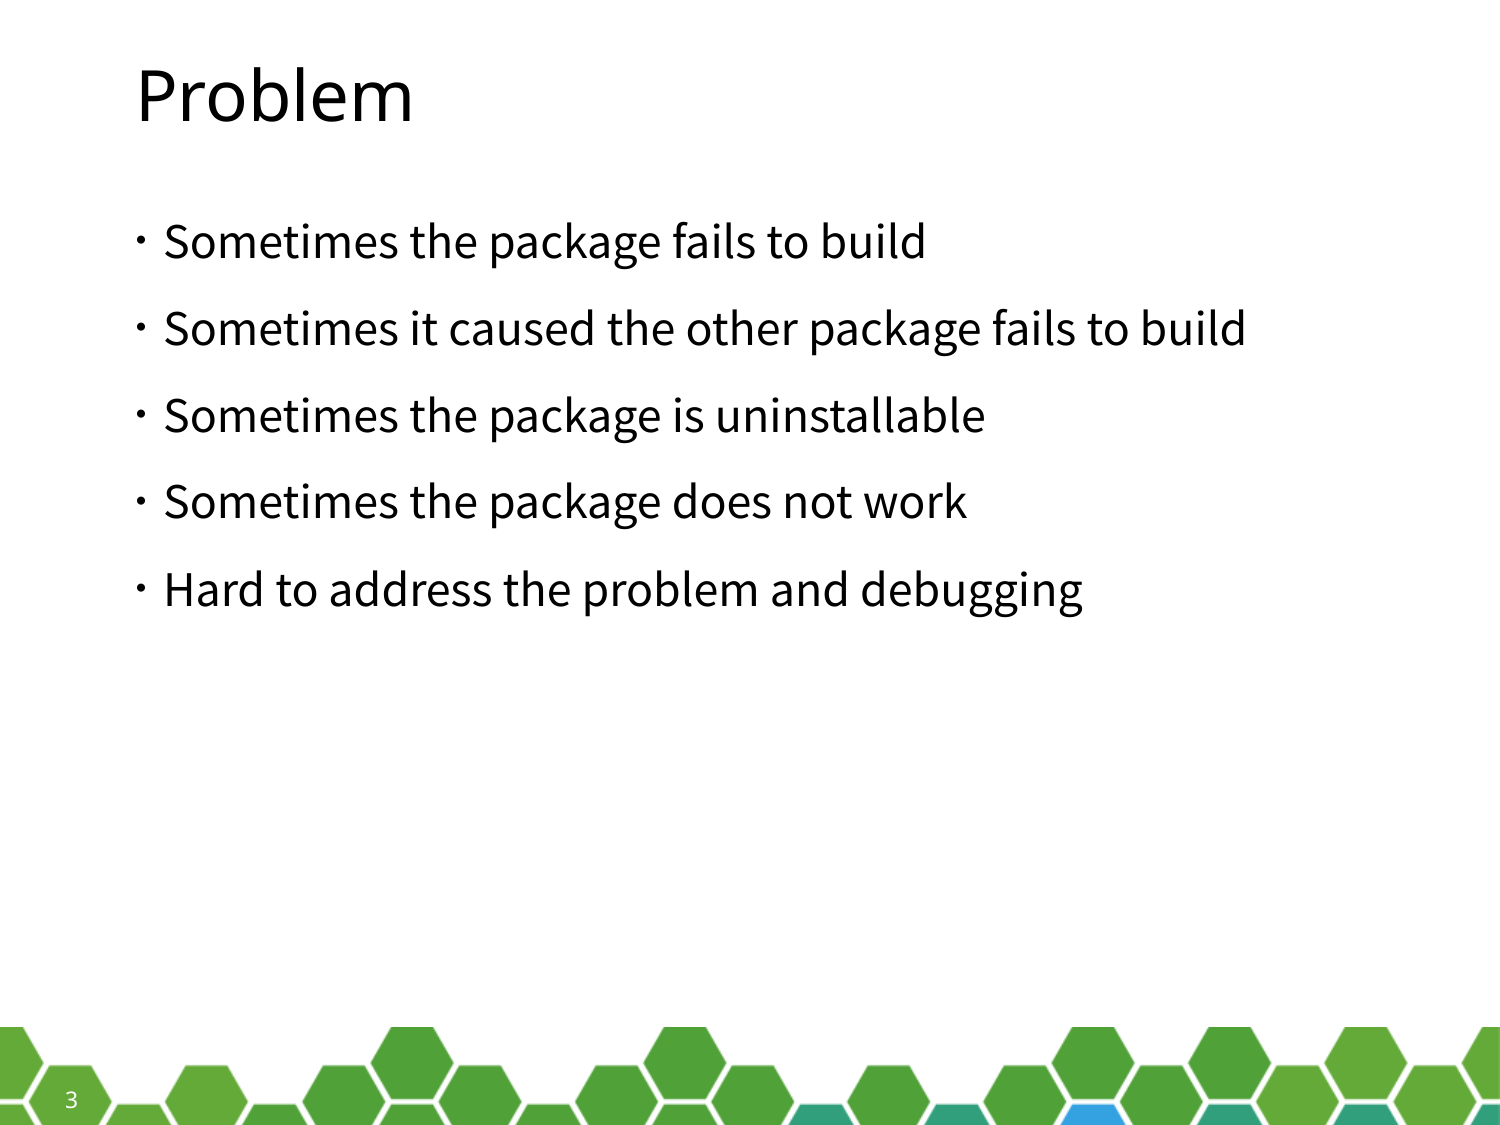

# Problem
Sometimes the package fails to build
Sometimes it caused the other package fails to build
Sometimes the package is uninstallable
Sometimes the package does not work
Hard to address the problem and debugging